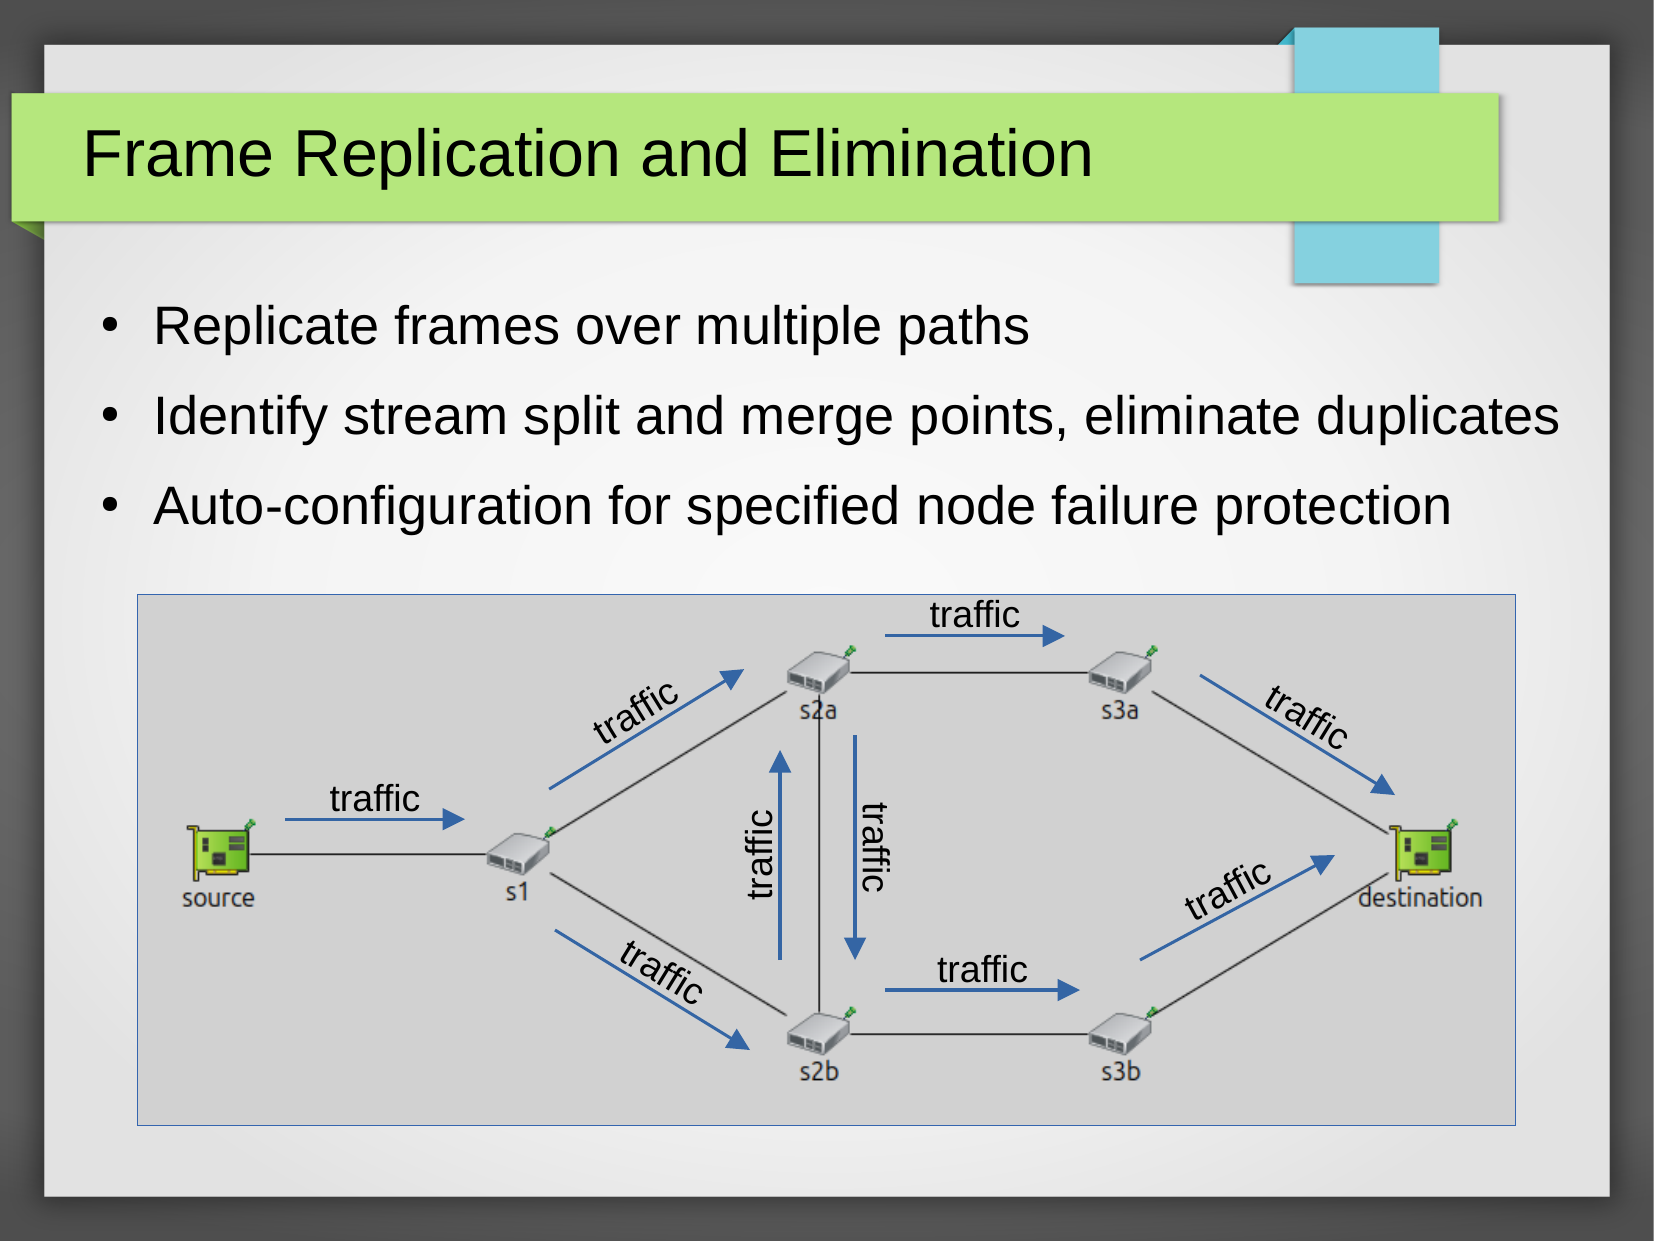

# Frame Replication and Elimination
Replicate frames over multiple paths
Identify stream split and merge points, eliminate duplicates
Auto-configuration for specified node failure protection
traffic
traffic
traffic
traffic
traffic
traffic
traffic
traffic
traffic